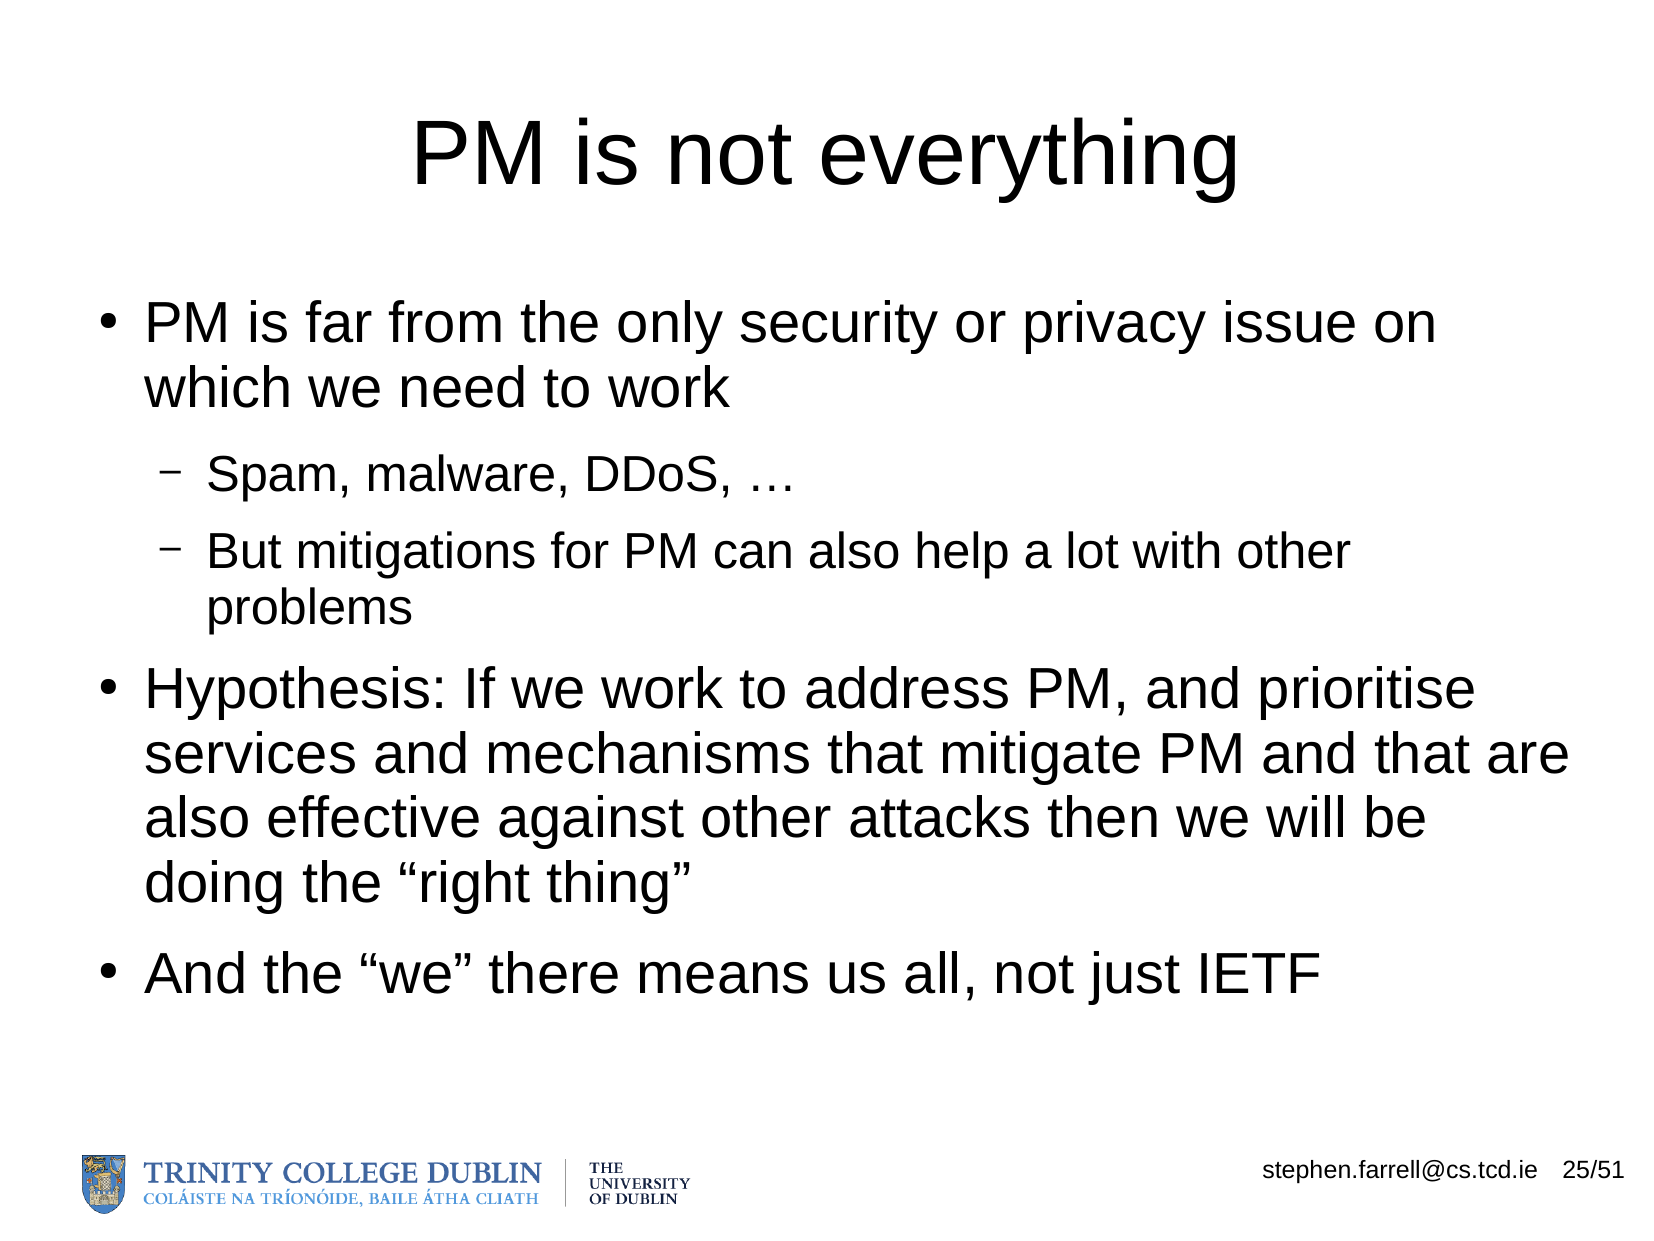

# PM is not everything
PM is far from the only security or privacy issue on which we need to work
Spam, malware, DDoS, …
But mitigations for PM can also help a lot with other problems
Hypothesis: If we work to address PM, and prioritise services and mechanisms that mitigate PM and that are also effective against other attacks then we will be doing the “right thing”
And the “we” there means us all, not just IETF